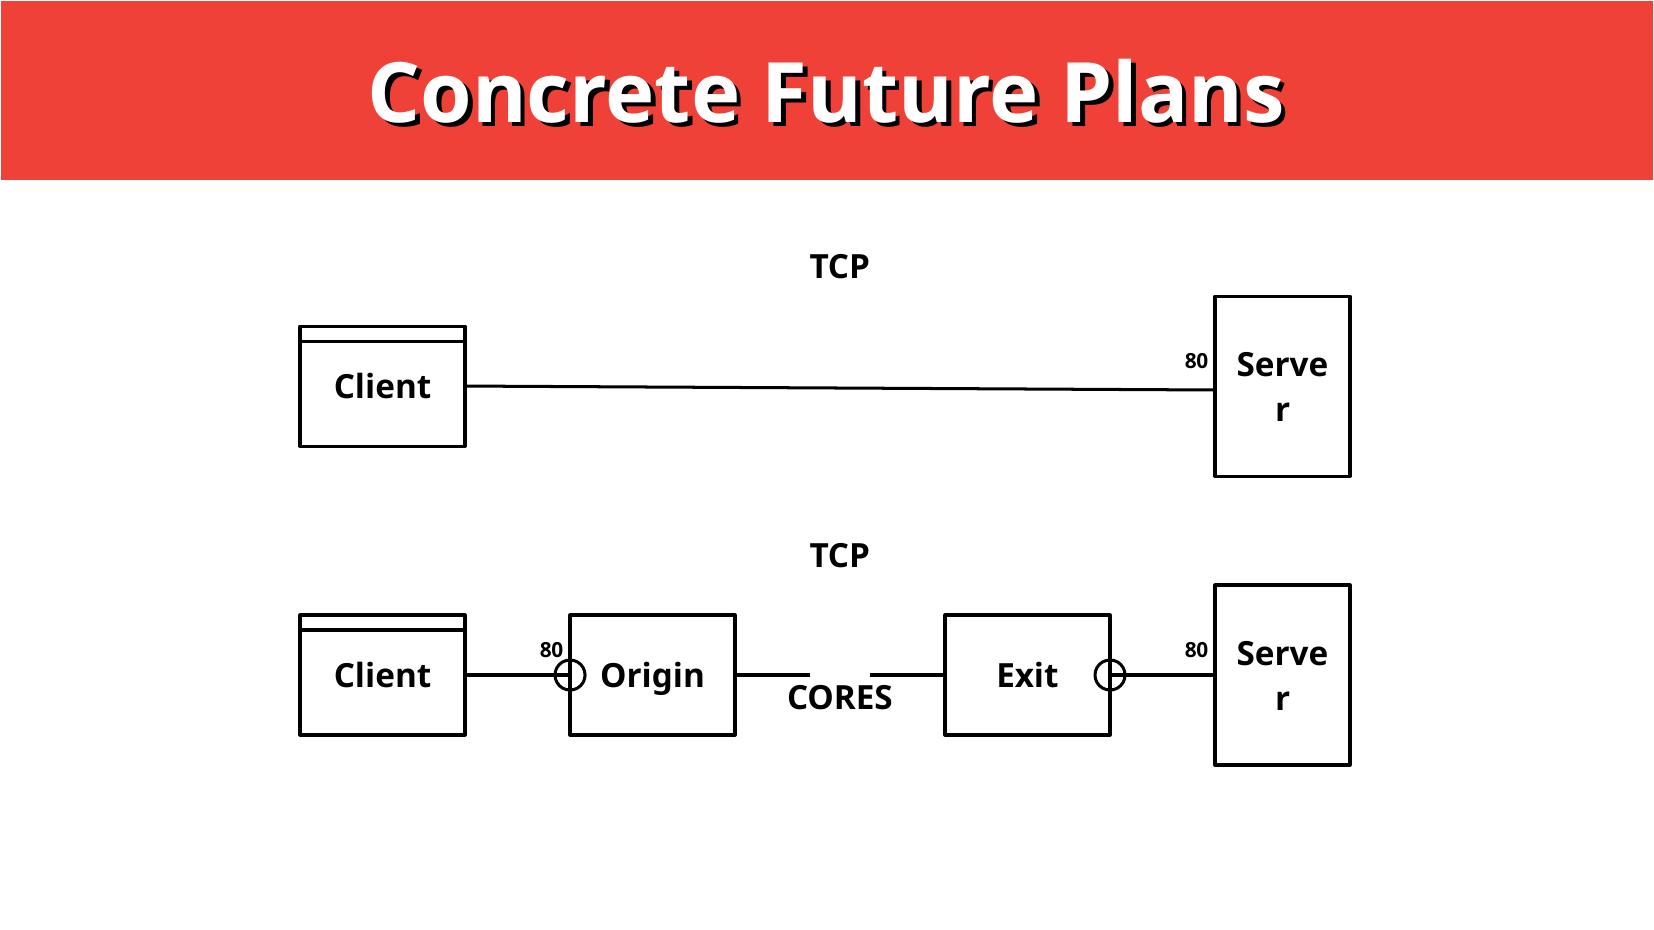

Concrete Future Plans
TCP
Server
Client
80
TCP
Server
Client
Origin
Exit
80
80
CORES